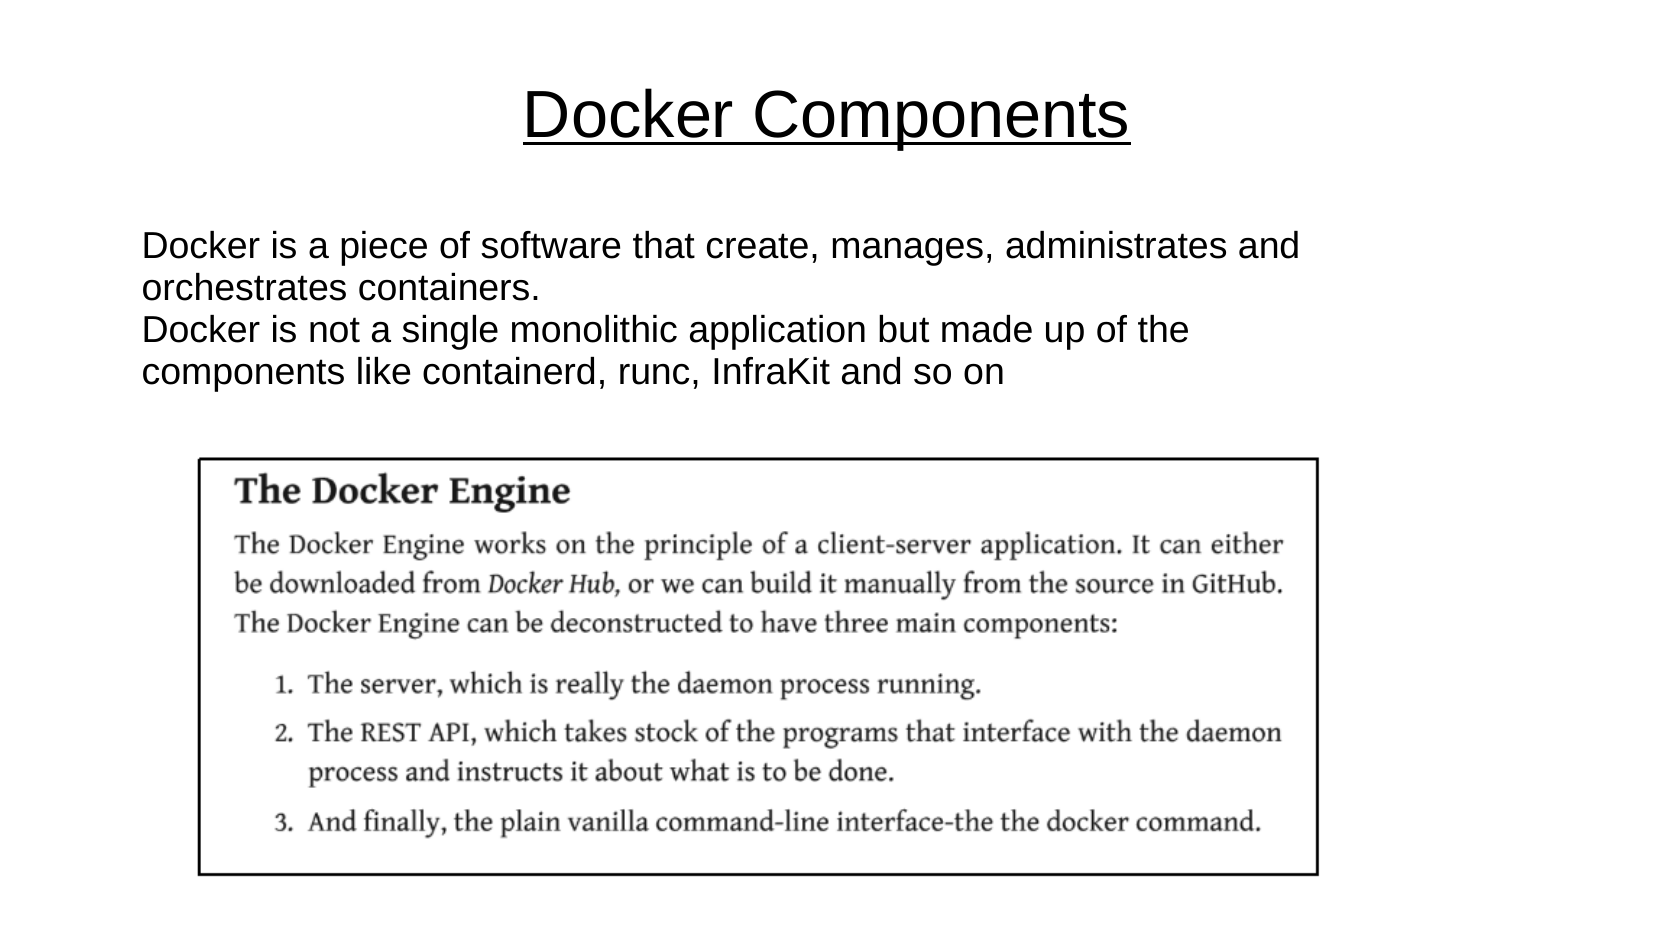

Docker Components
# Docker is a piece of software that create, manages, administrates and orchestrates containers.
Docker is not a single monolithic application but made up of the components like containerd, runc, InfraKit and so on